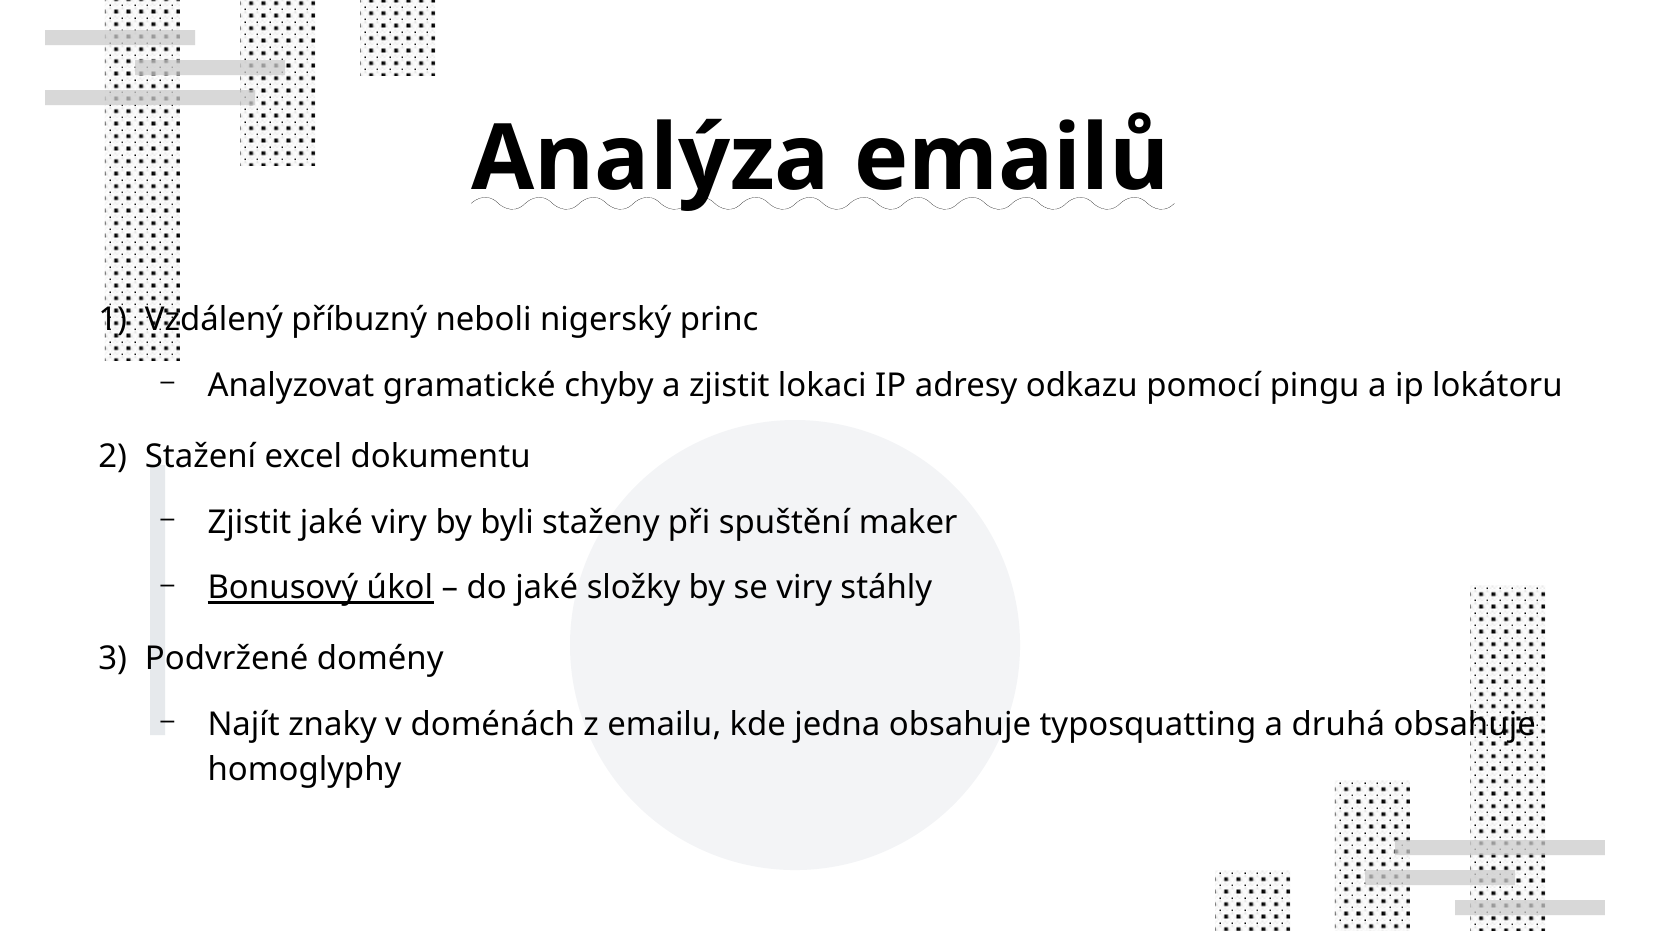

# Analýza emailů
Vzdálený příbuzný neboli nigerský princ
Analyzovat gramatické chyby a zjistit lokaci IP adresy odkazu pomocí pingu a ip lokátoru
Stažení excel dokumentu
Zjistit jaké viry by byli staženy při spuštění maker
Bonusový úkol – do jaké složky by se viry stáhly
Podvržené domény
Najít znaky v doménách z emailu, kde jedna obsahuje typosquatting a druhá obsahuje homoglyphy